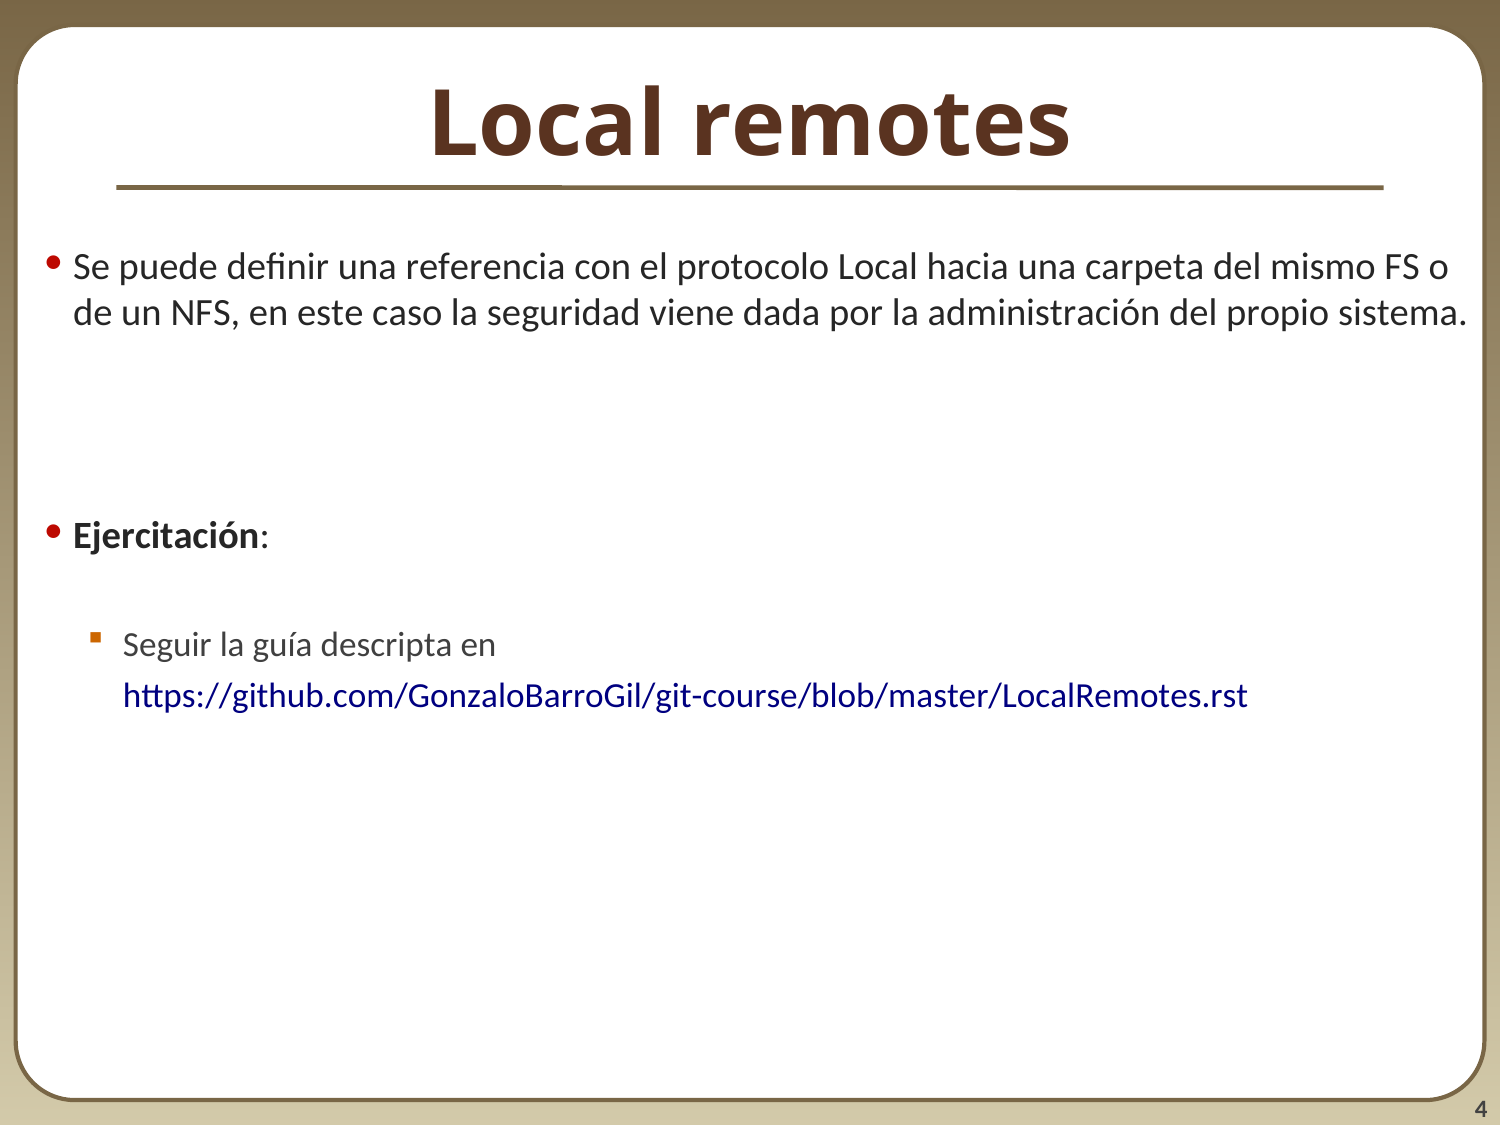

# Local remotes
Se puede definir una referencia con el protocolo Local hacia una carpeta del mismo FS o de un NFS, en este caso la seguridad viene dada por la administración del propio sistema.
Ejercitación:
Seguir la guía descripta en
https://github.com/GonzaloBarroGil/git-course/blob/master/LocalRemotes.rst